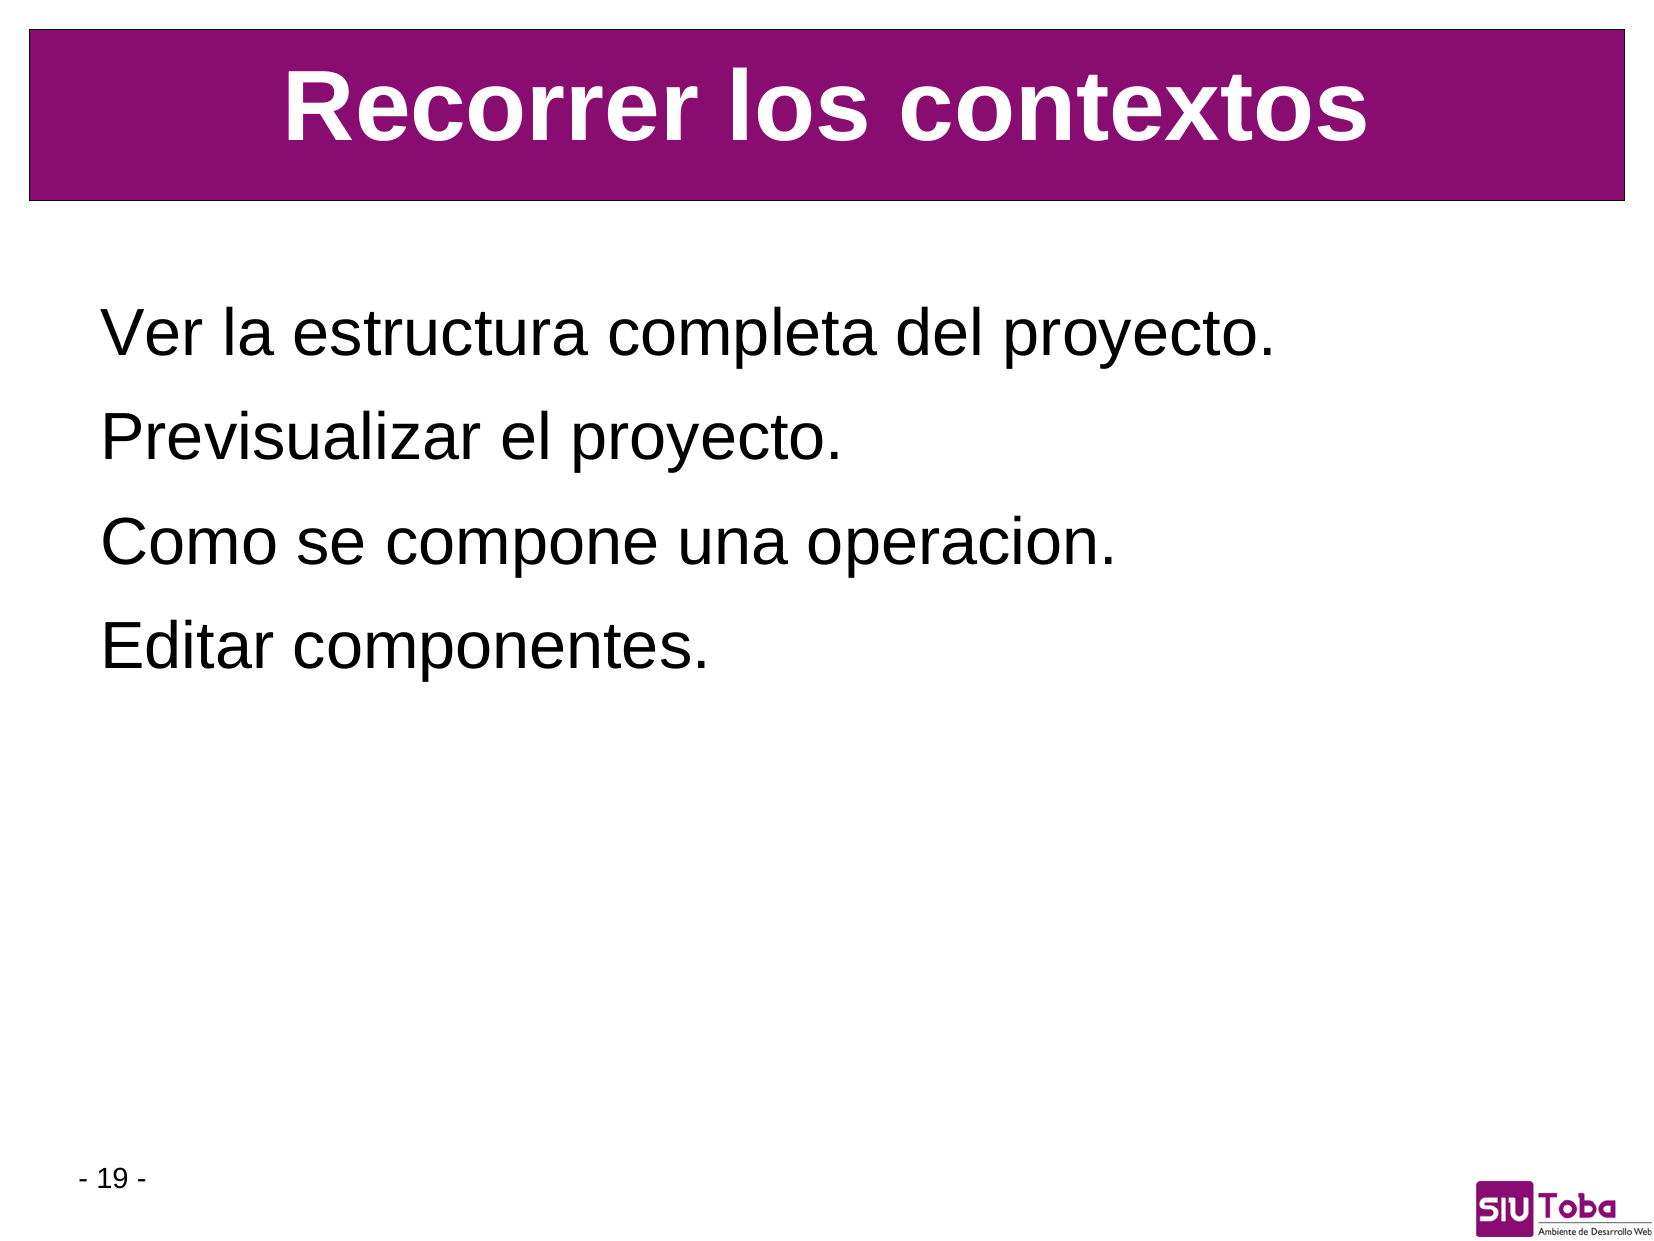

# Recorrer los contextos
Ver la estructura completa del proyecto.
Previsualizar el proyecto.
Como se compone una operacion.
Editar componentes.
19